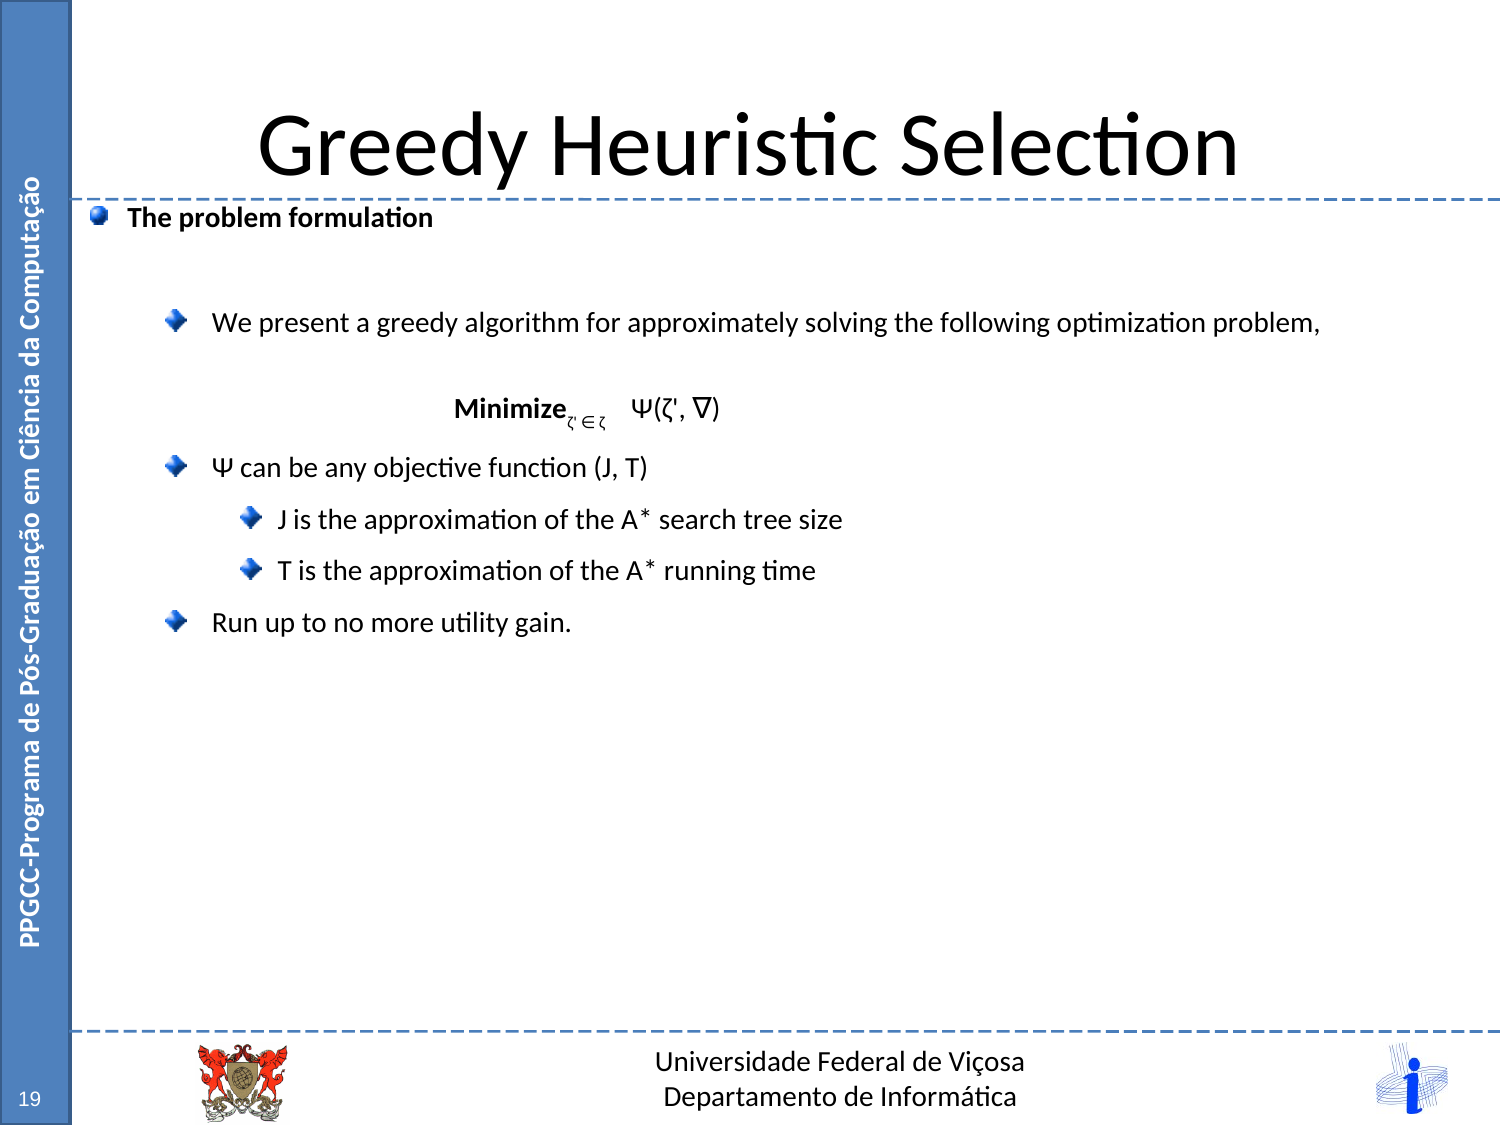

Greedy Heuristic Selection
 The problem formulation
We present a greedy algorithm for approximately solving the following optimization problem,
 Minimizeζ' ∈ ζ Ψ(ζ', ∇)
Ψ can be any objective function (J, T)
J is the approximation of the A* search tree size
T is the approximation of the A* running time
Run up to no more utility gain.
PPGCC-Programa de Pós-Graduação em Ciência da Computação
Universidade Federal de Viçosa
Departamento de Informática
19